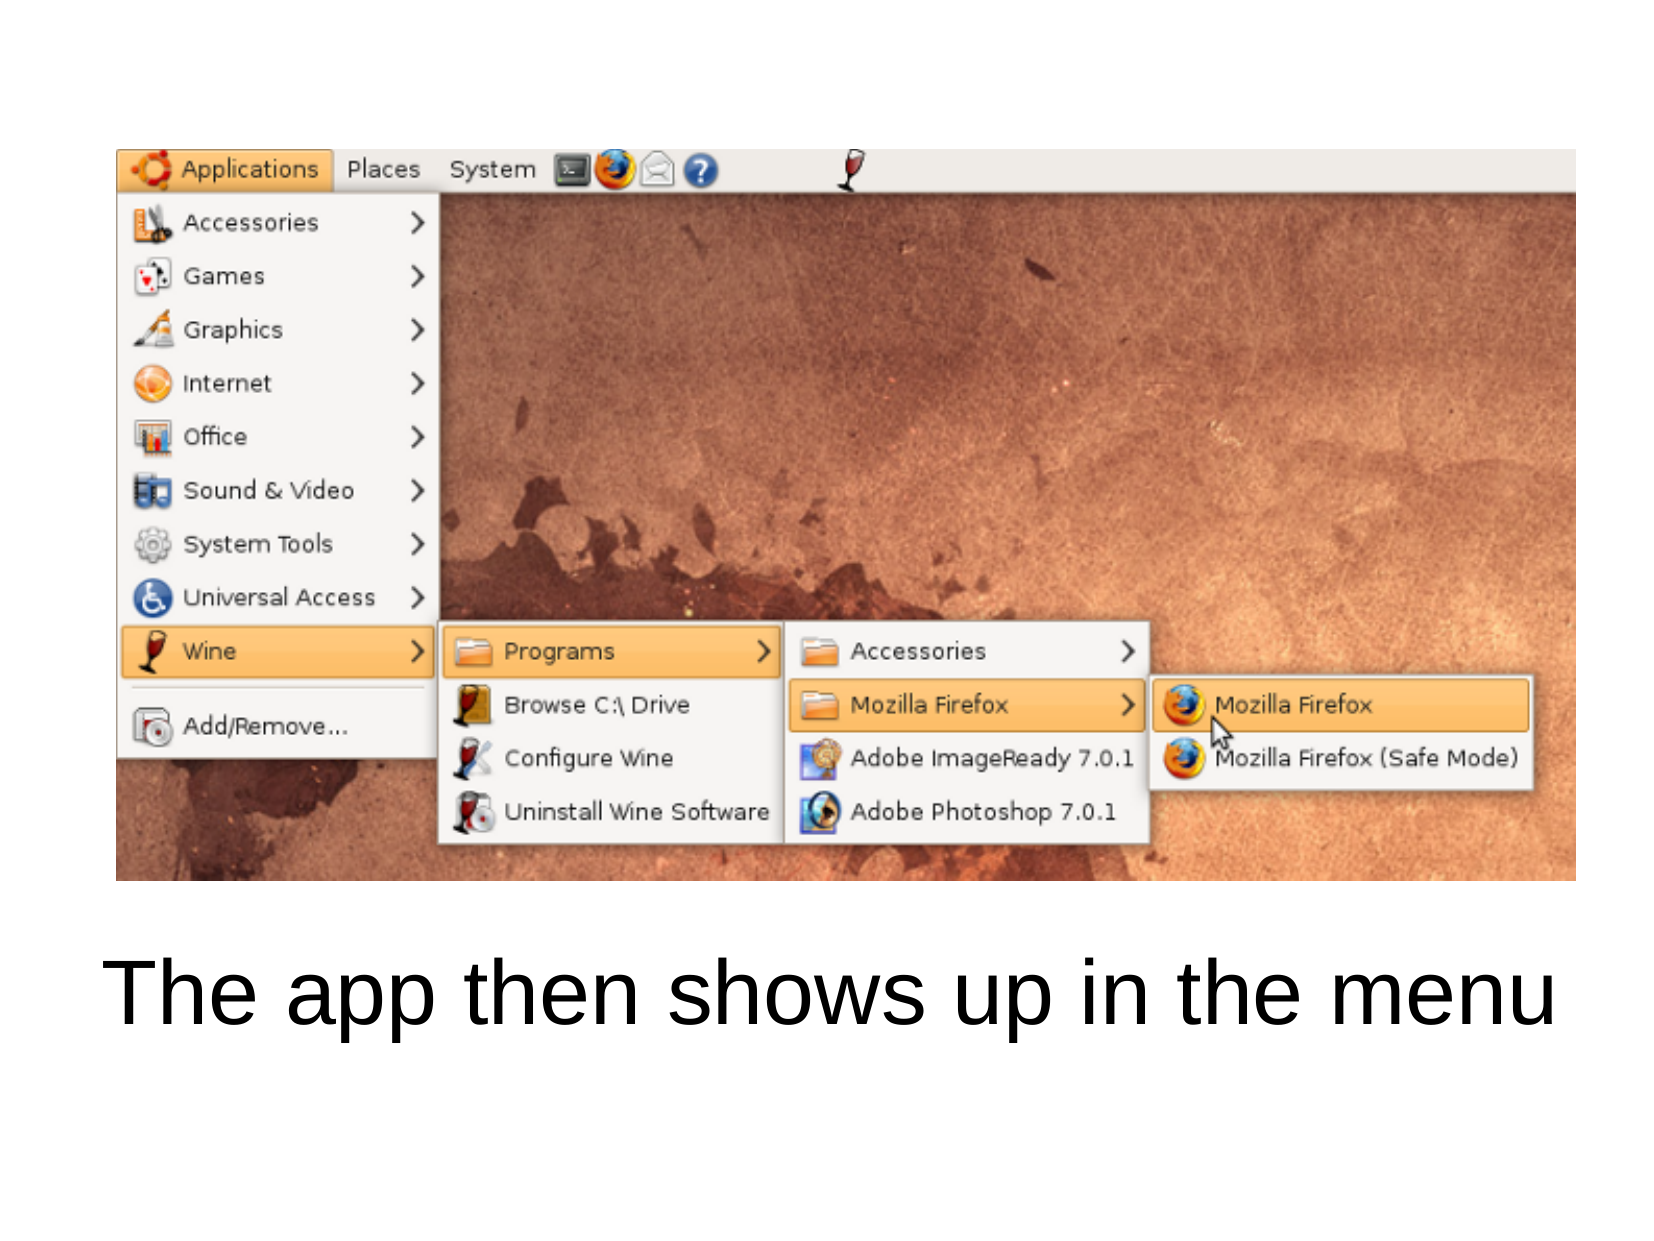

# The app then shows up in the menu